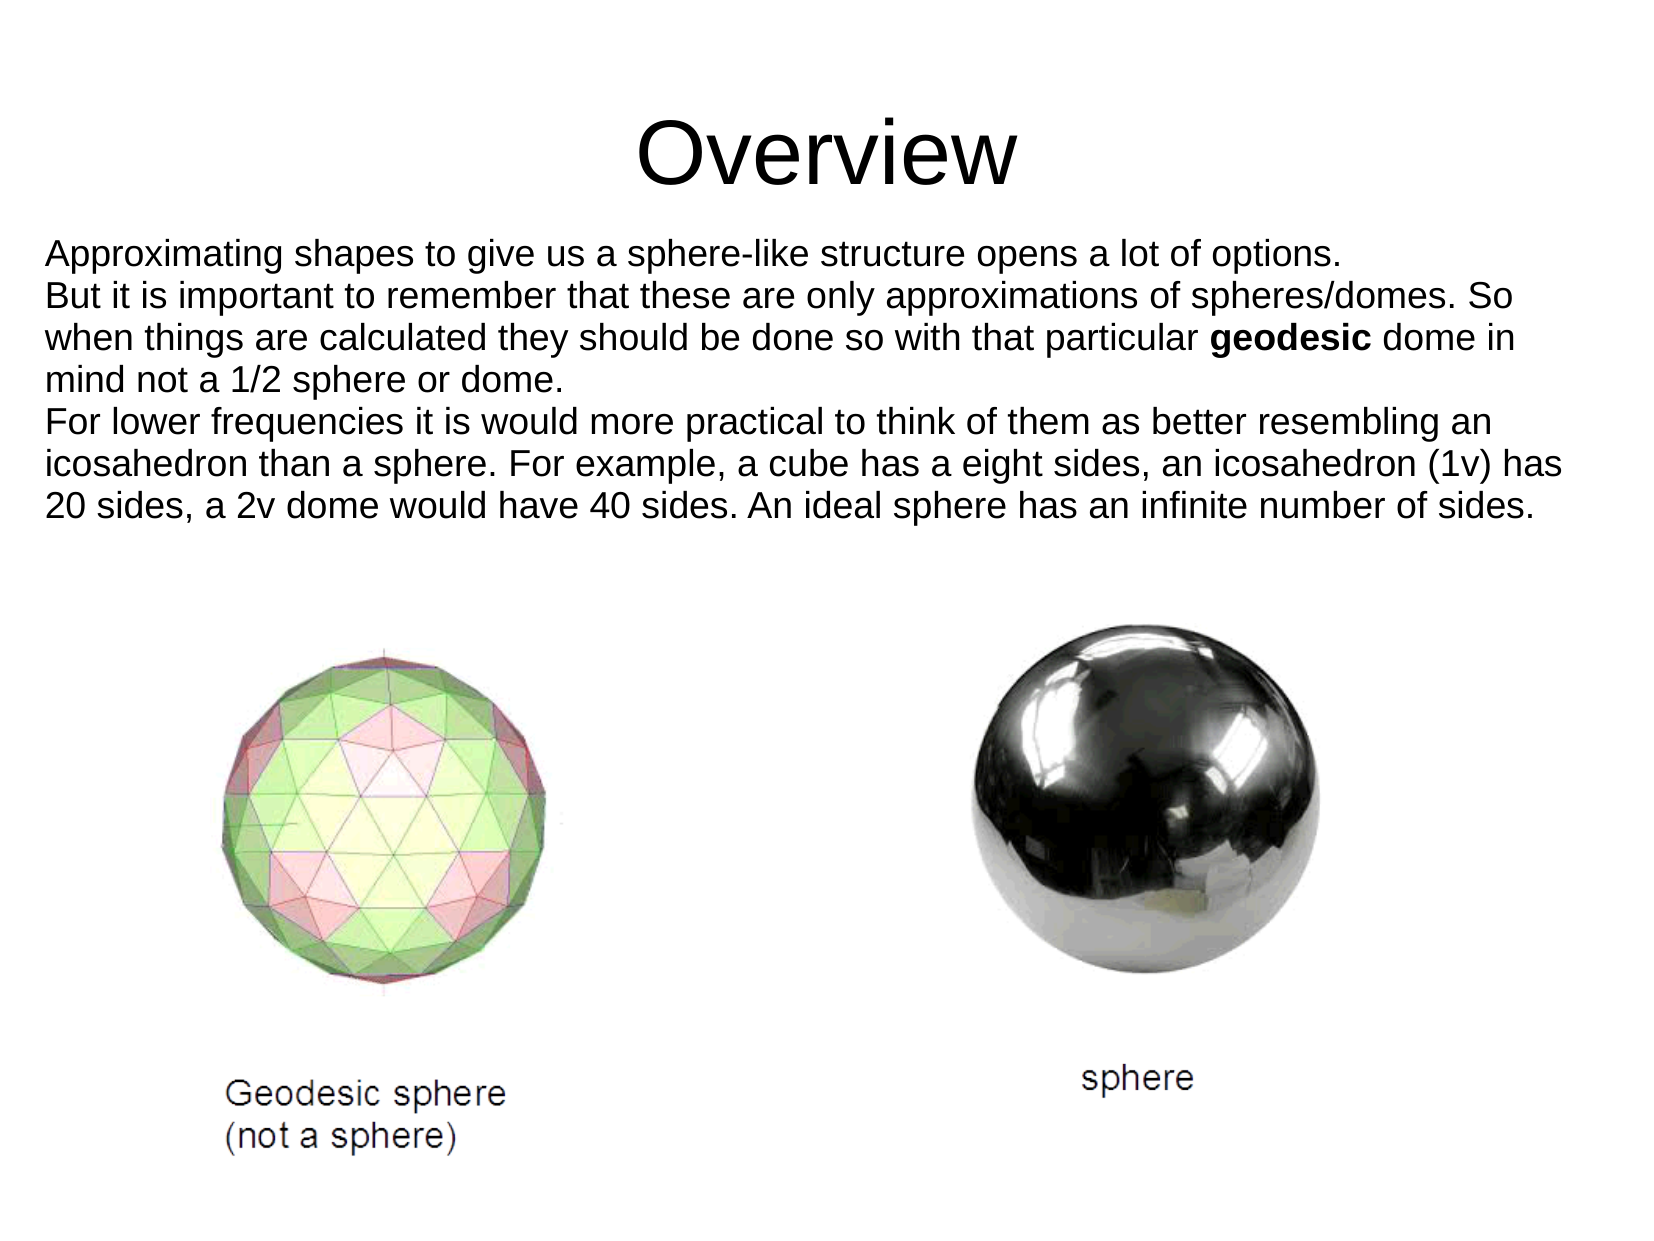

# Overview
Approximating shapes to give us a sphere-like structure opens a lot of options.
But it is important to remember that these are only approximations of spheres/domes. So when things are calculated they should be done so with that particular geodesic dome in mind not a 1/2 sphere or dome.
For lower frequencies it is would more practical to think of them as better resembling an icosahedron than a sphere. For example, a cube has a eight sides, an icosahedron (1v) has 20 sides, a 2v dome would have 40 sides. An ideal sphere has an infinite number of sides.